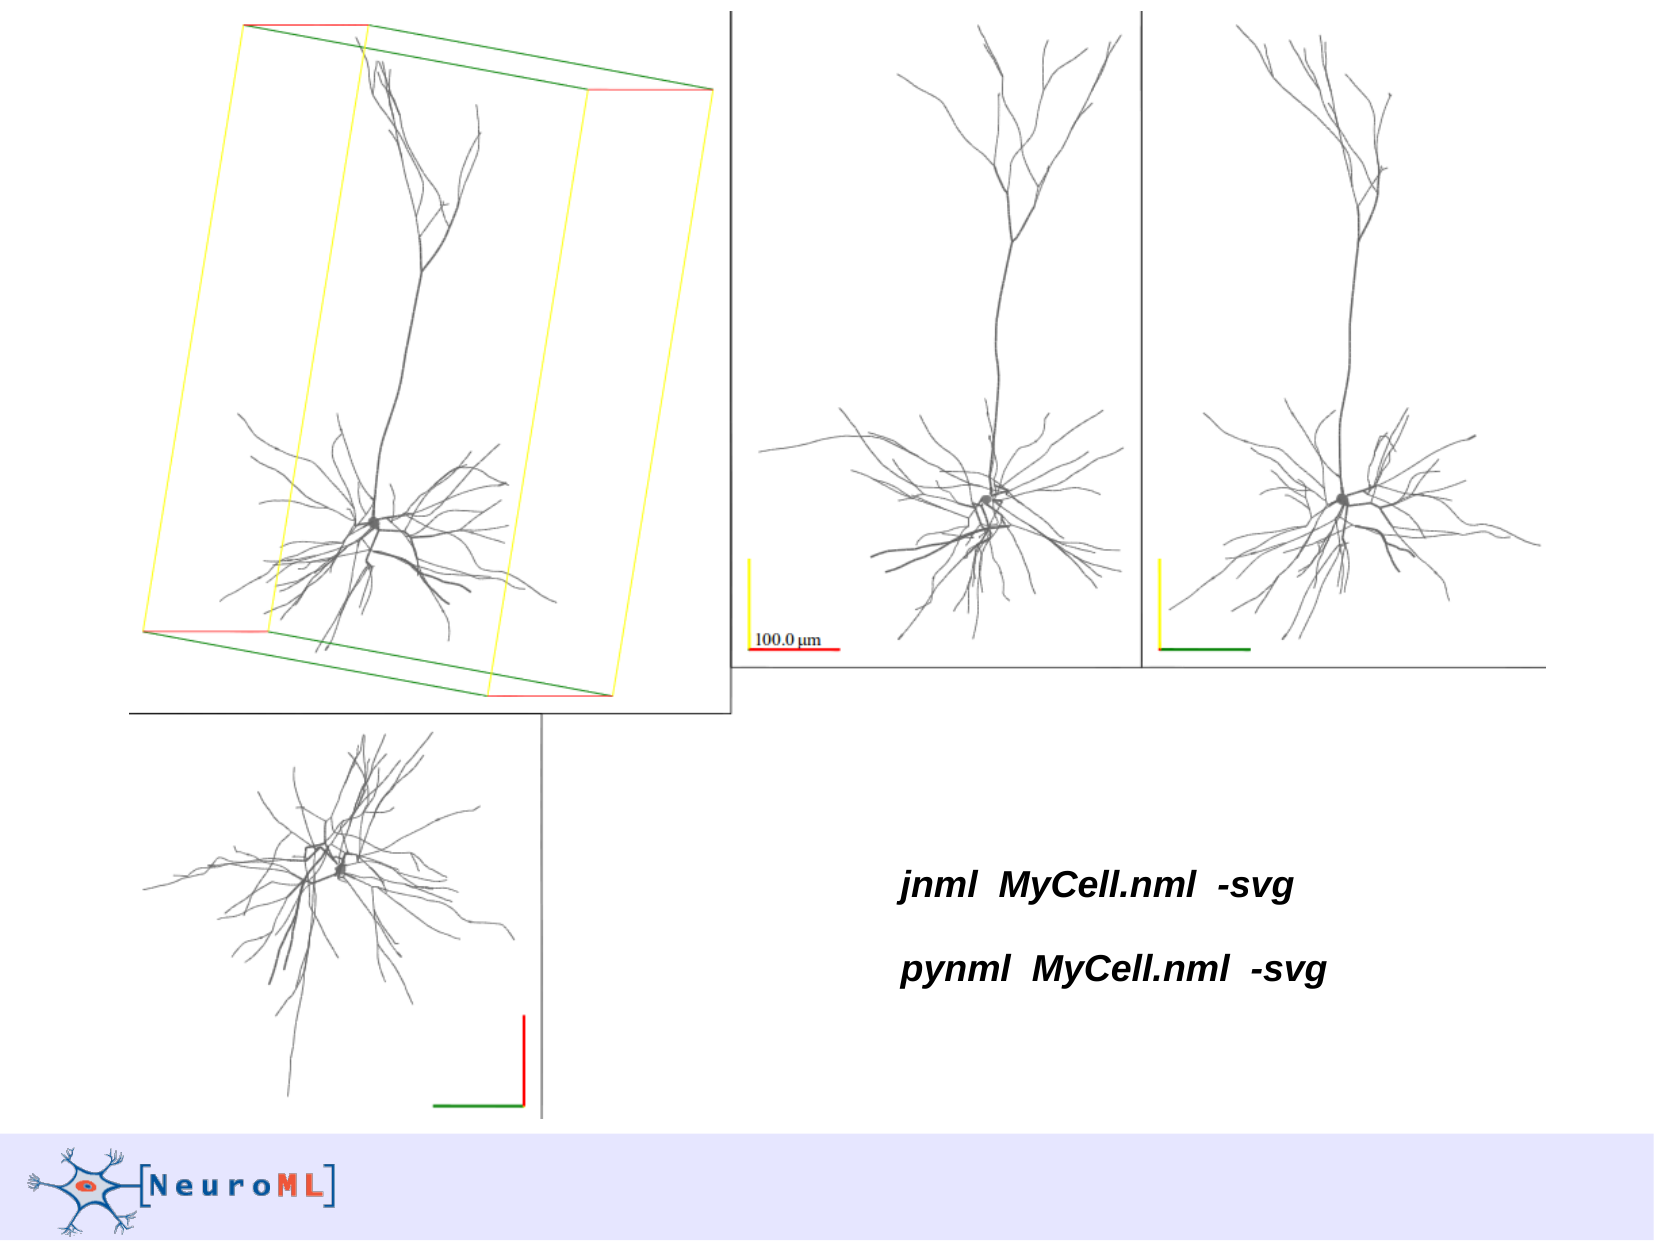

jnml MyCell.nml -svg
pynml MyCell.nml -svg
NEURON
http://www.opensourcebrain.org